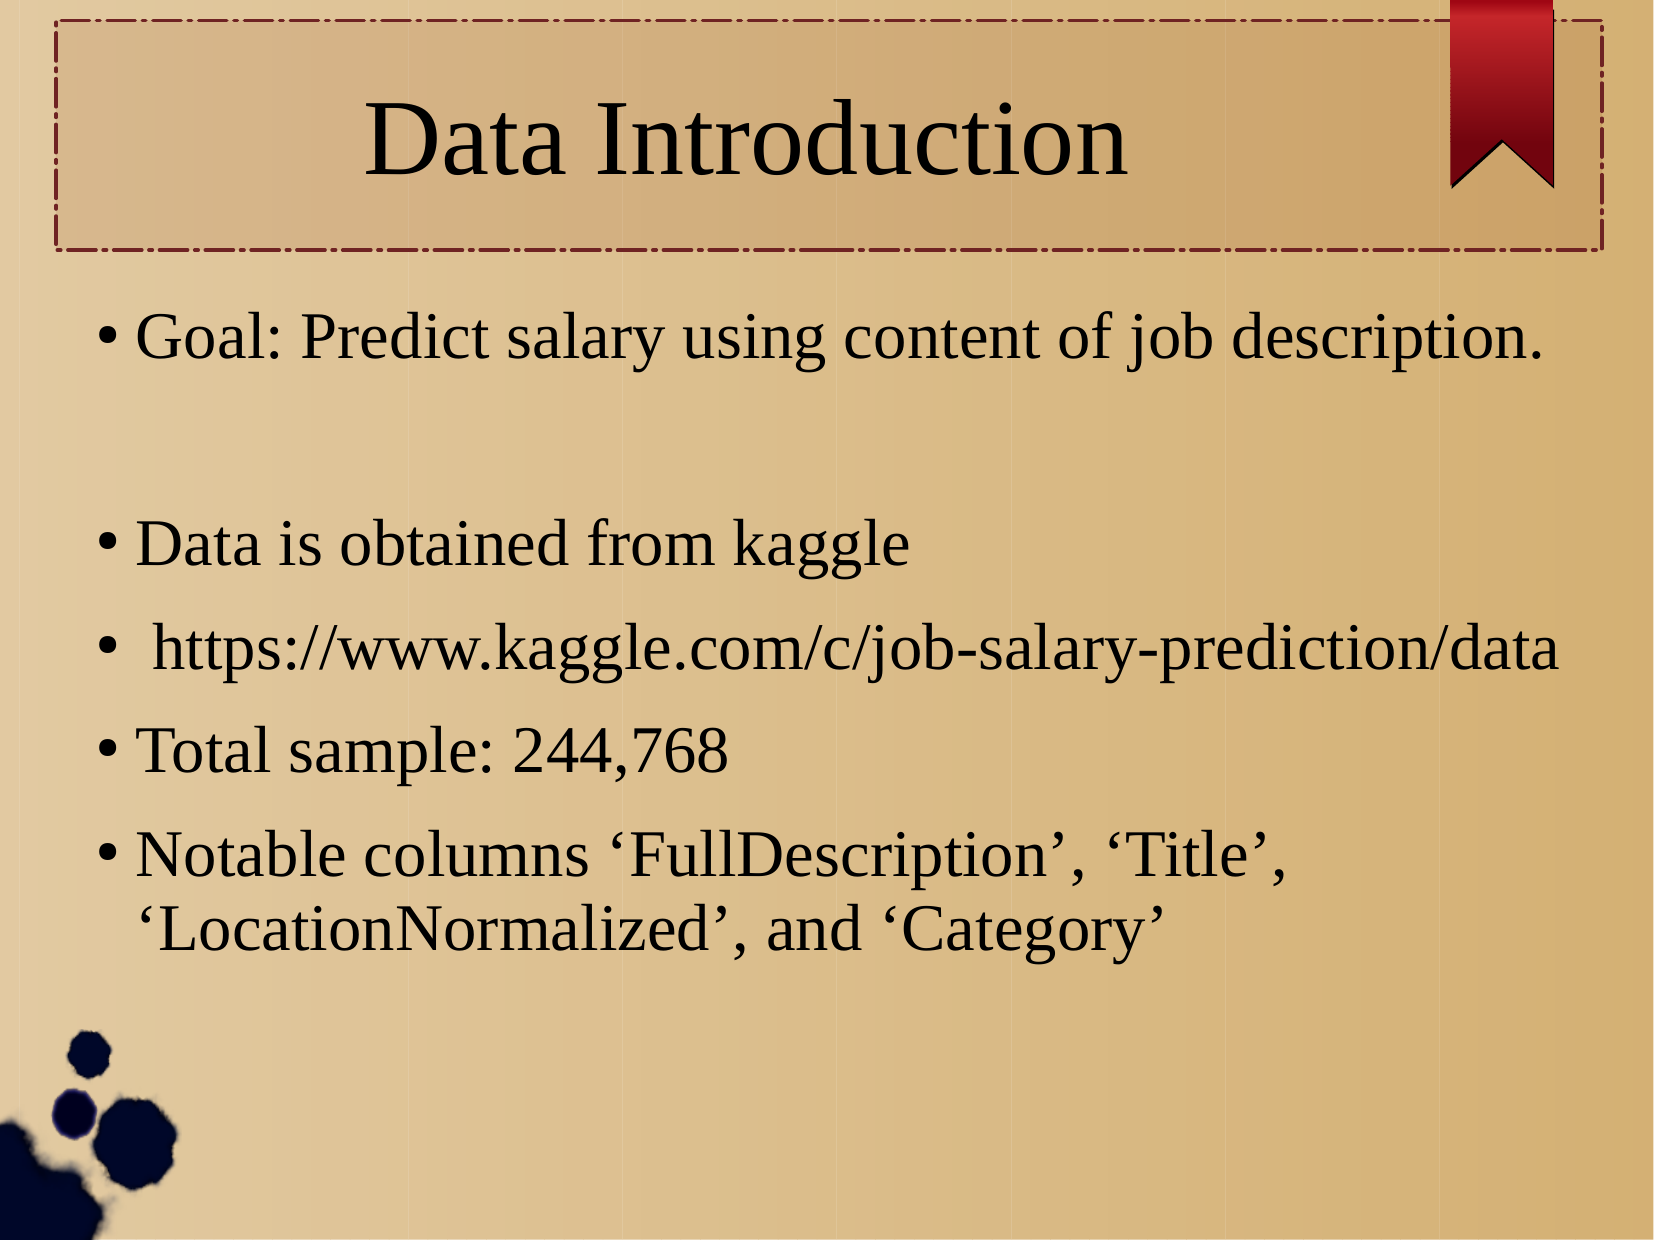

# Data Introduction
Goal: Predict salary using content of job description.
Data is obtained from kaggle
 https://www.kaggle.com/c/job-salary-prediction/data
Total sample: 244,768
Notable columns ‘FullDescription’, ‘Title’, ‘LocationNormalized’, and ‘Category’